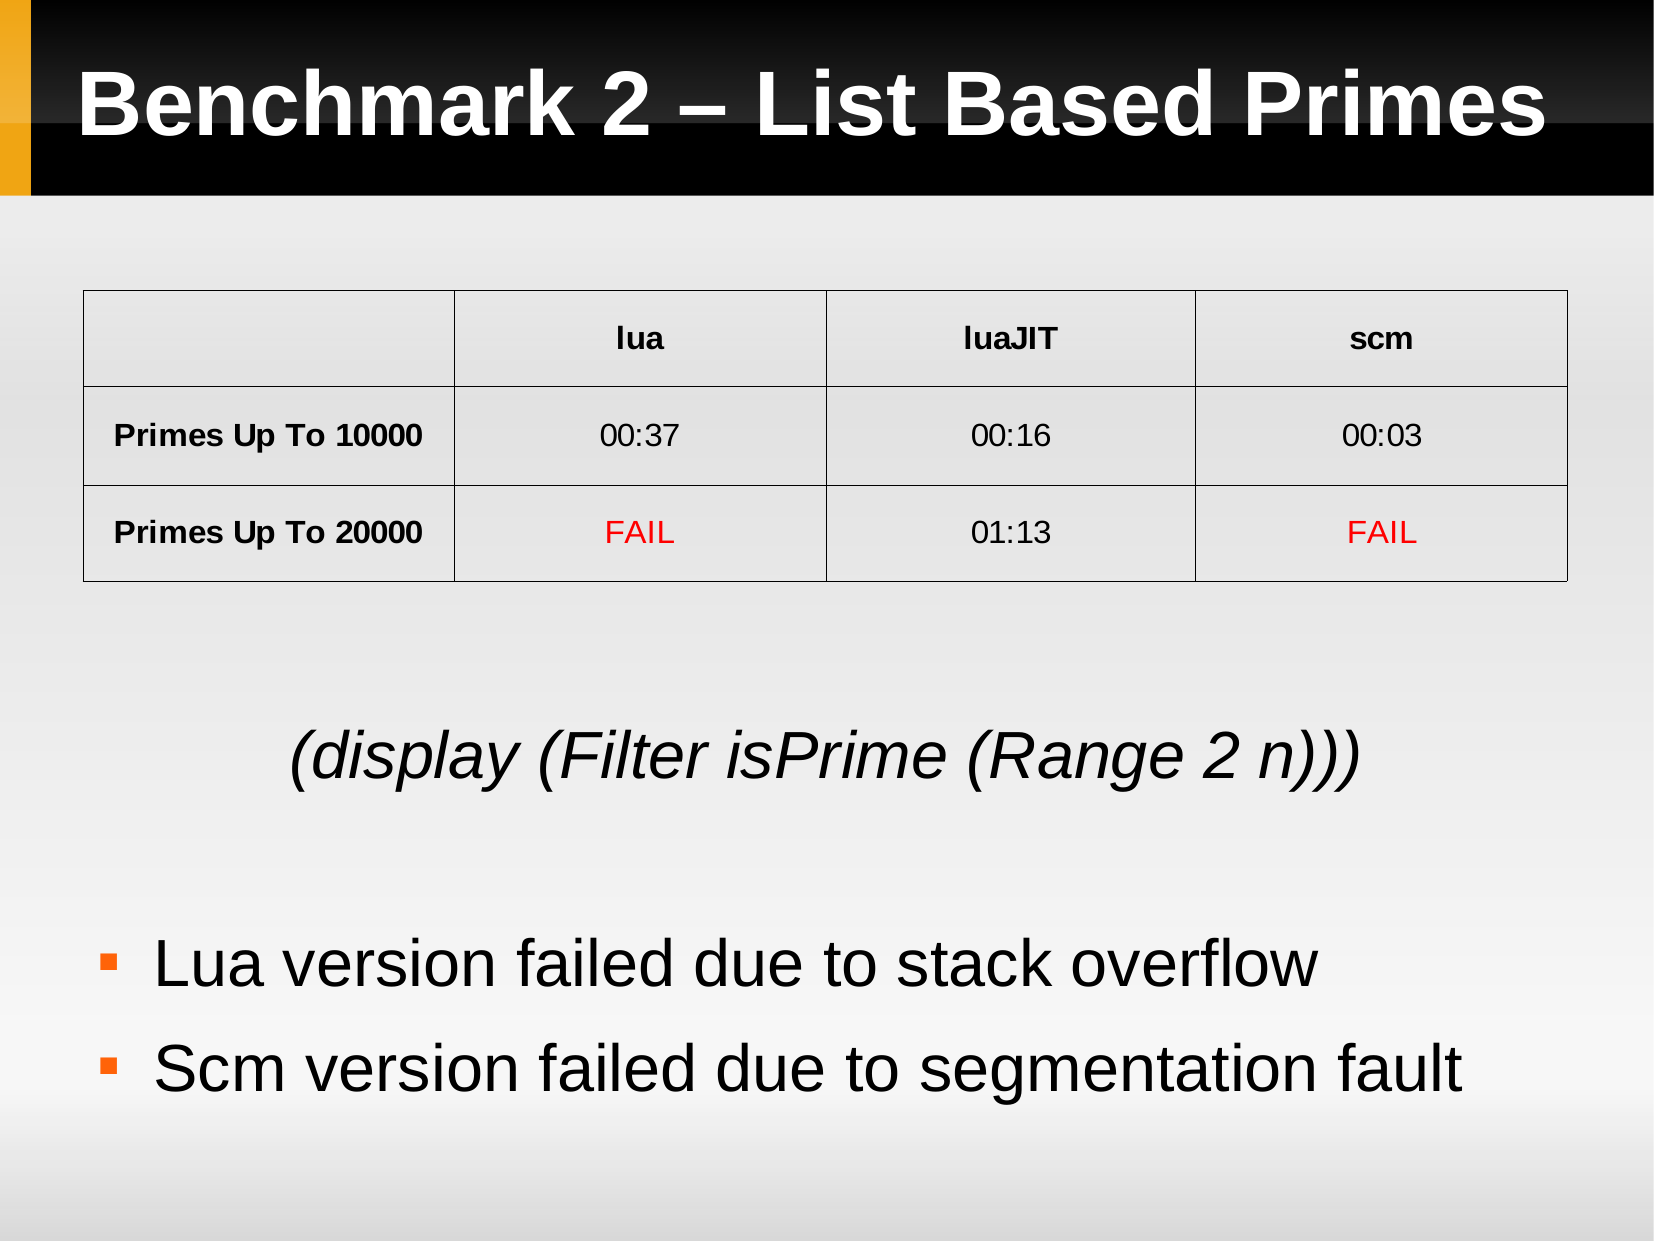

# Benchmark 2 – List Based Primes
(display (Filter isPrime (Range 2 n)))
Lua version failed due to stack overflow
Scm version failed due to segmentation fault